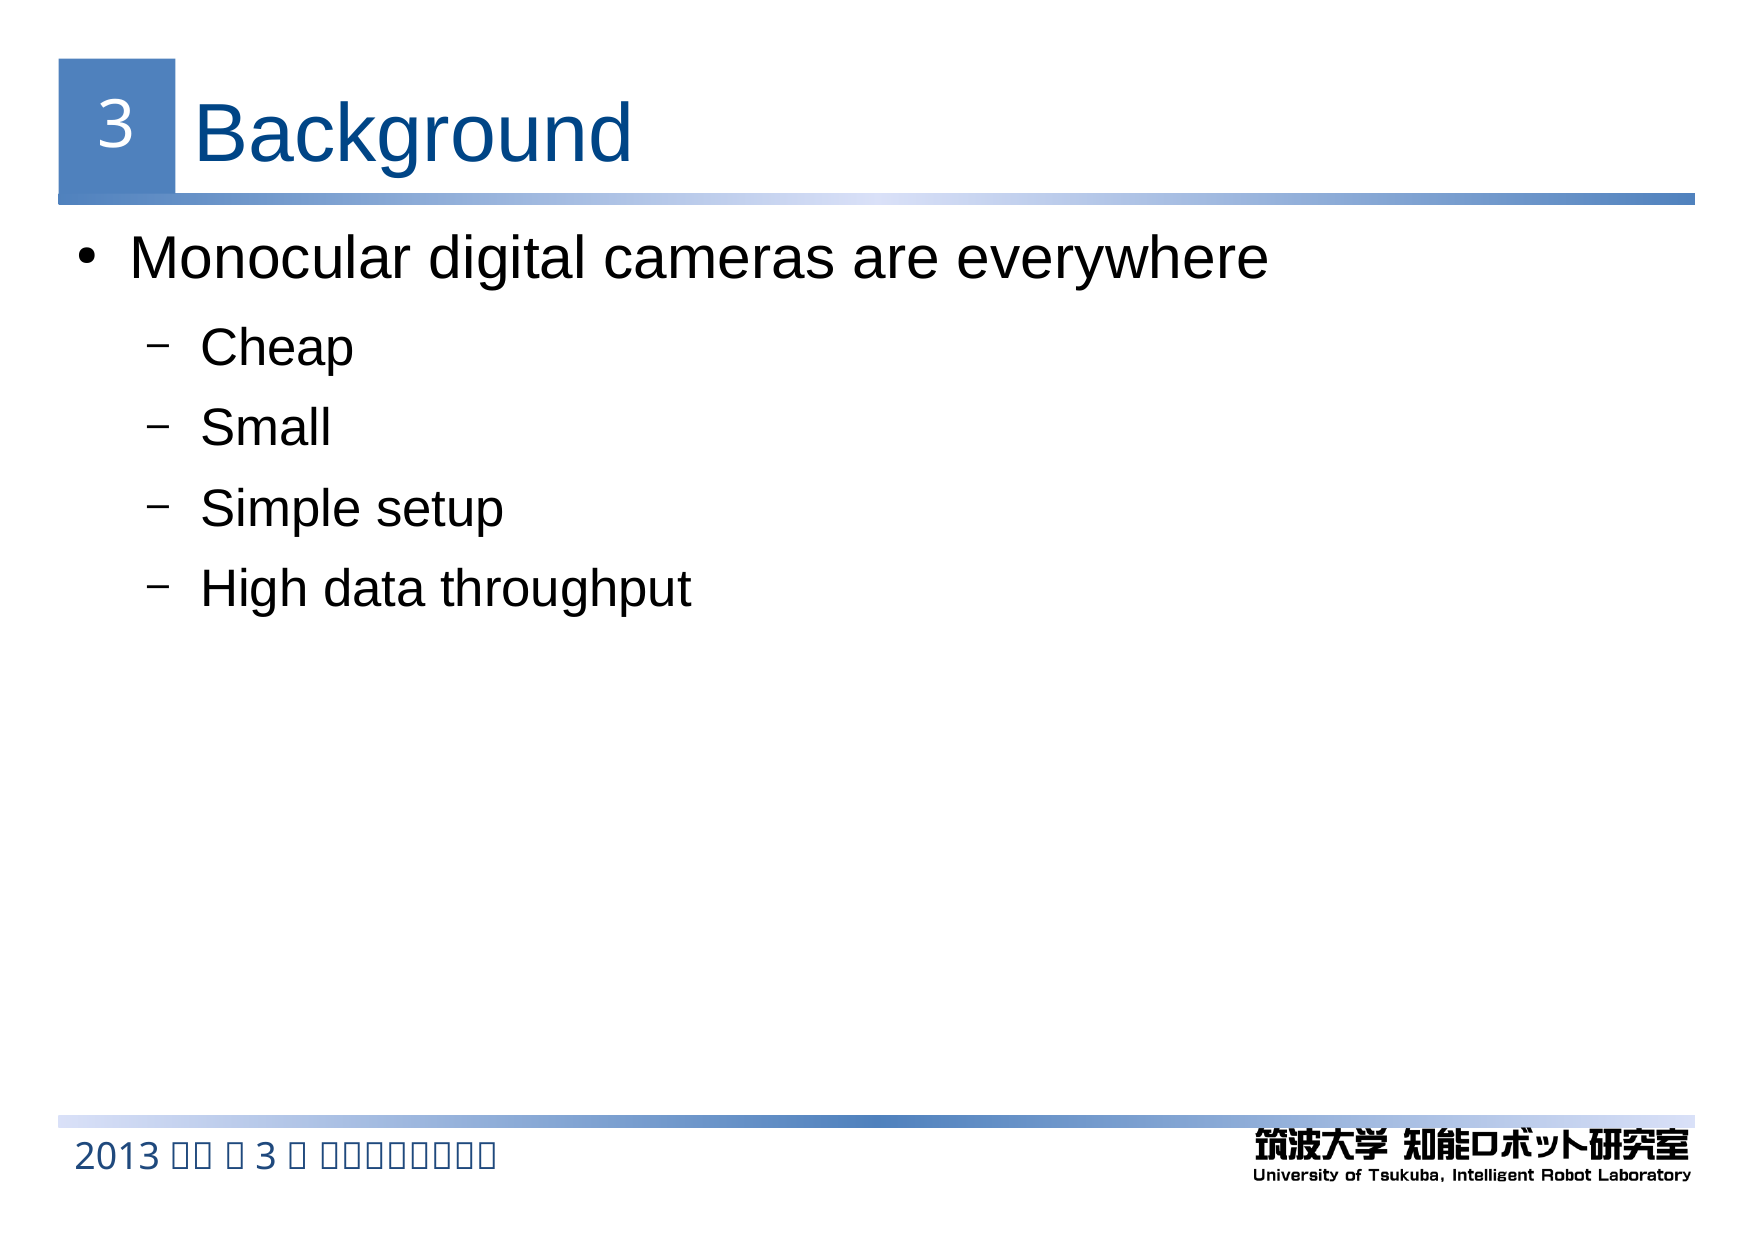

# Background
Monocular digital cameras are everywhere
Cheap
Small
Simple setup
High data throughput